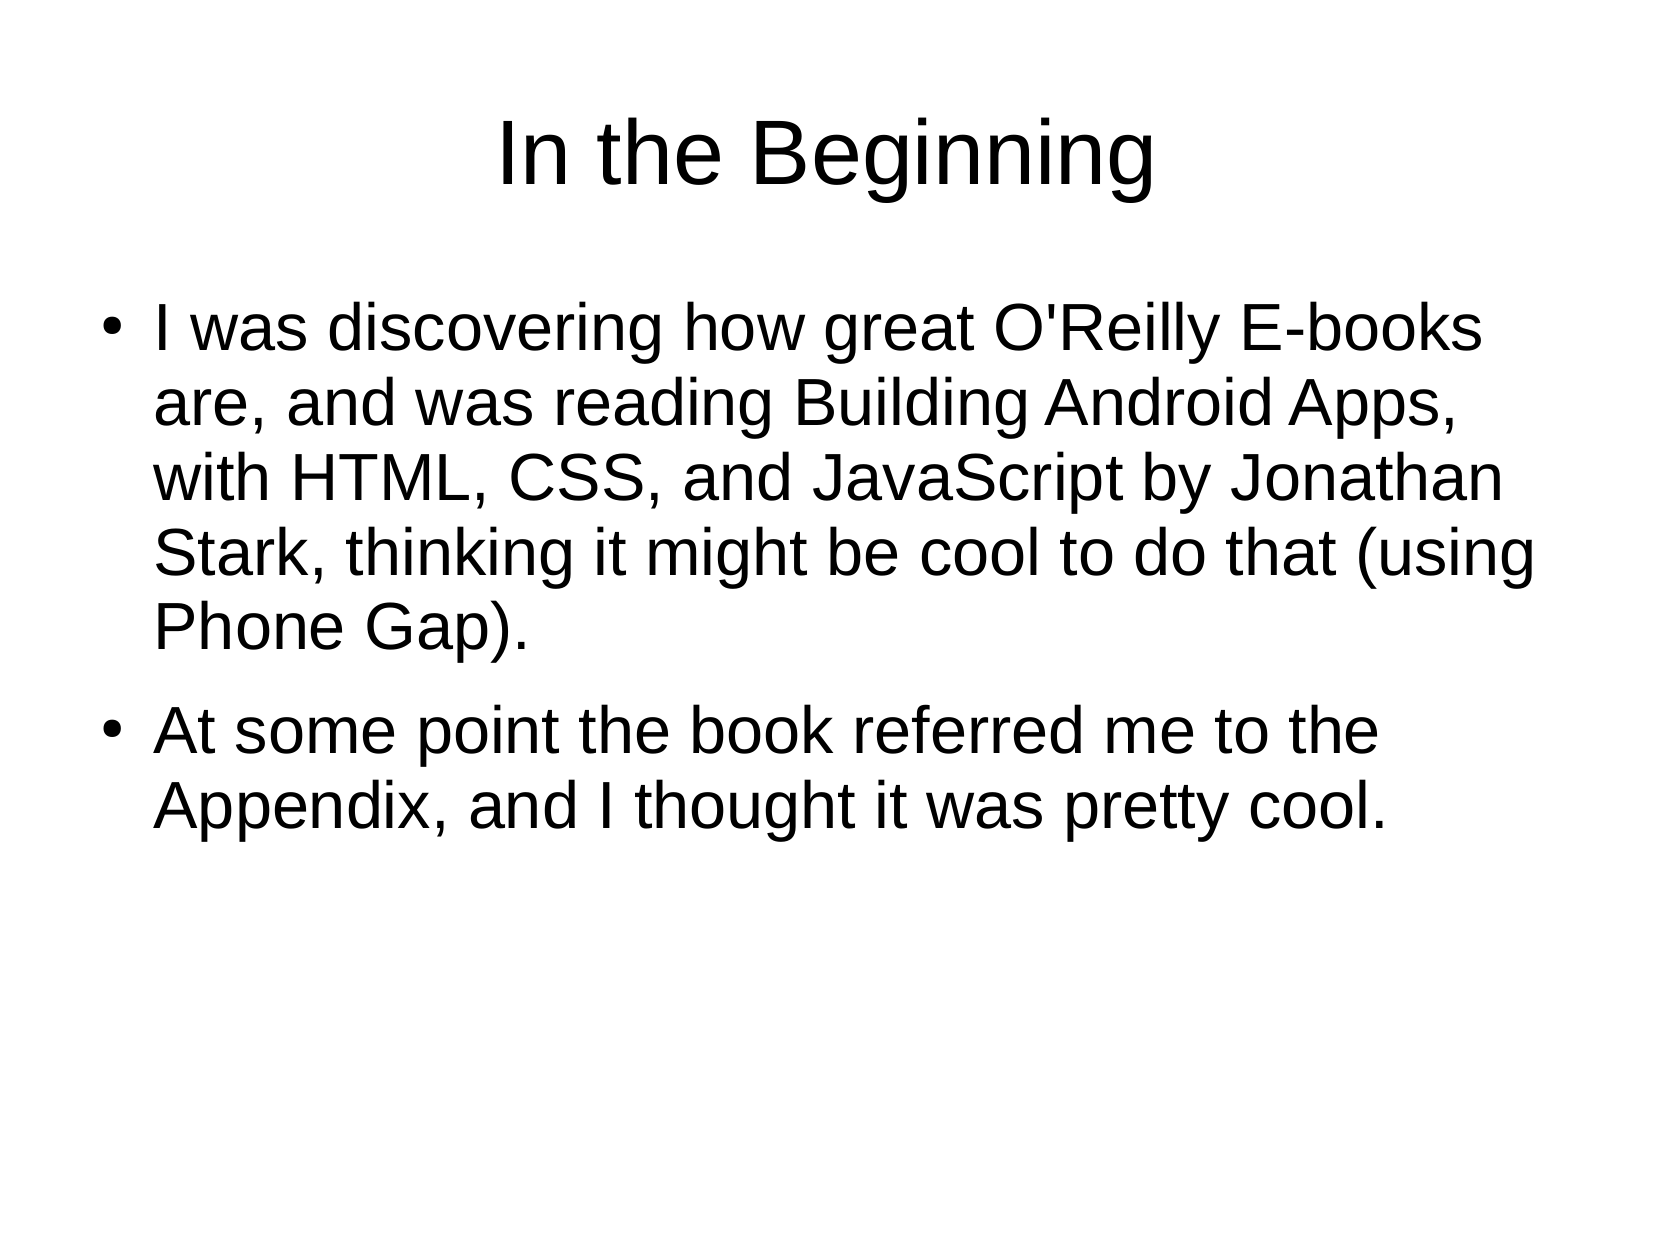

# In the Beginning
I was discovering how great O'Reilly E-books are, and was reading Building Android Apps, with HTML, CSS, and JavaScript by Jonathan Stark, thinking it might be cool to do that (using Phone Gap).
At some point the book referred me to the Appendix, and I thought it was pretty cool.